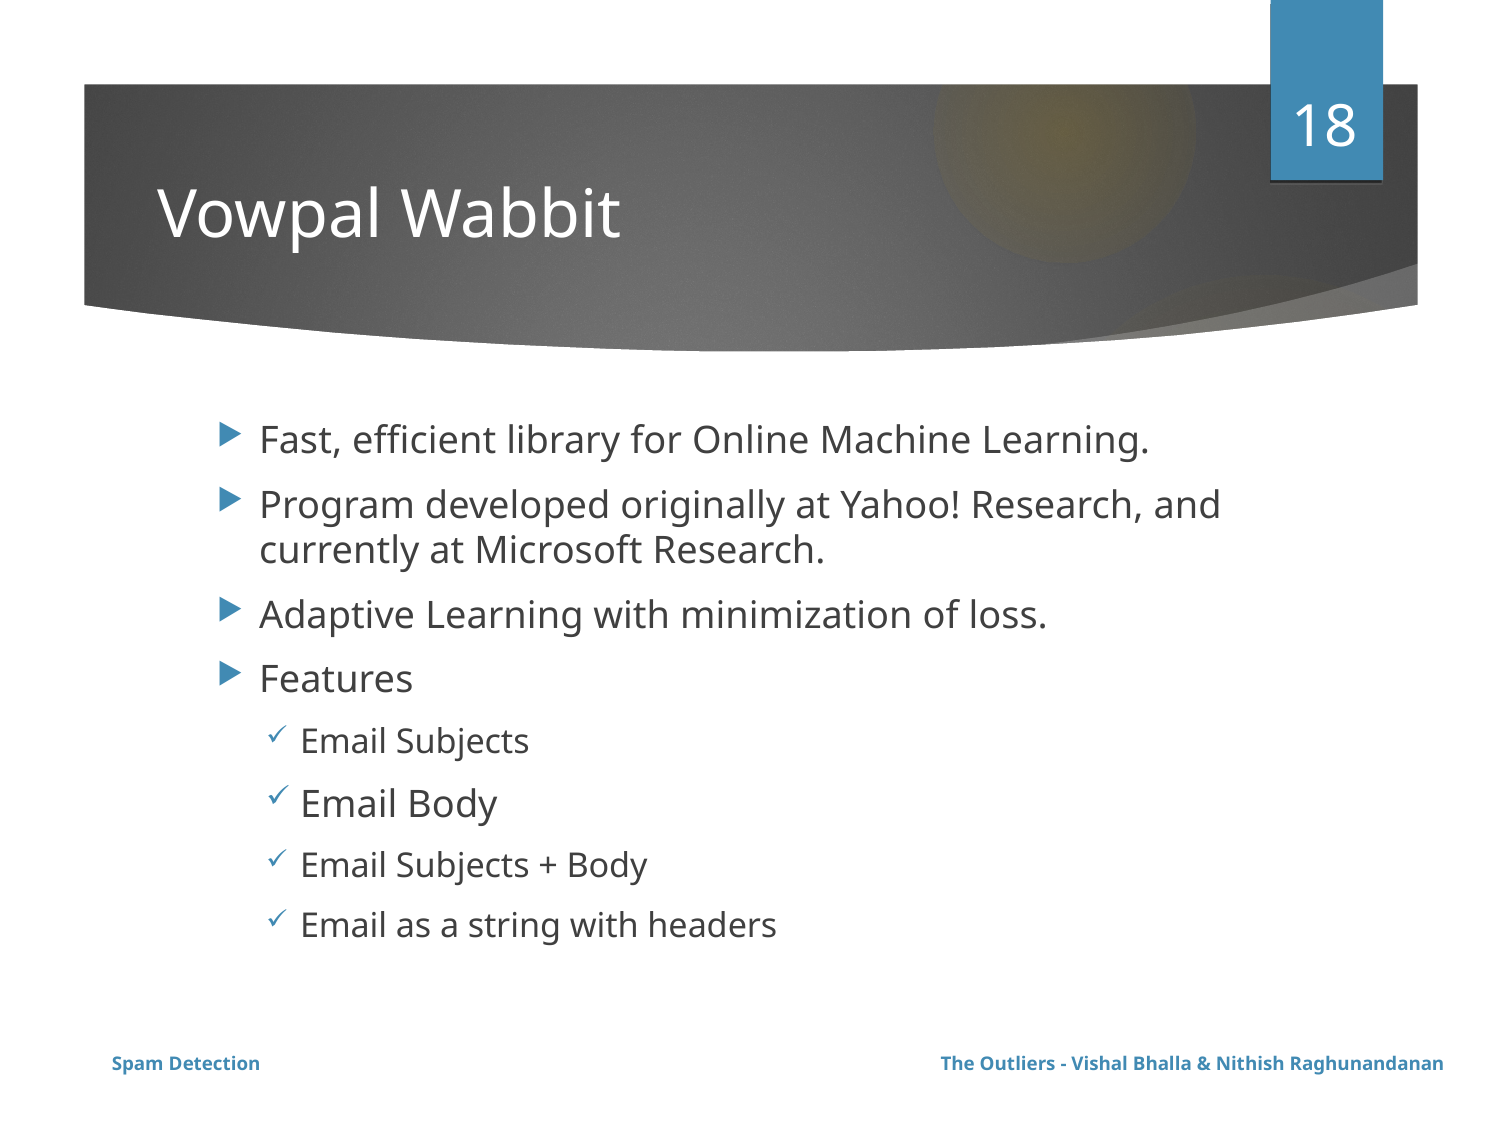

# Vowpal Wabbit
Fast, efficient library for Online Machine Learning.
Program developed originally at Yahoo! Research, and currently at Microsoft Research.
Adaptive Learning with minimization of loss.
Features
Email Subjects
Email Body
Email Subjects + Body
Email as a string with headers
The Outliers - Vishal Bhalla & Nithish Raghunandanan
Spam Detection